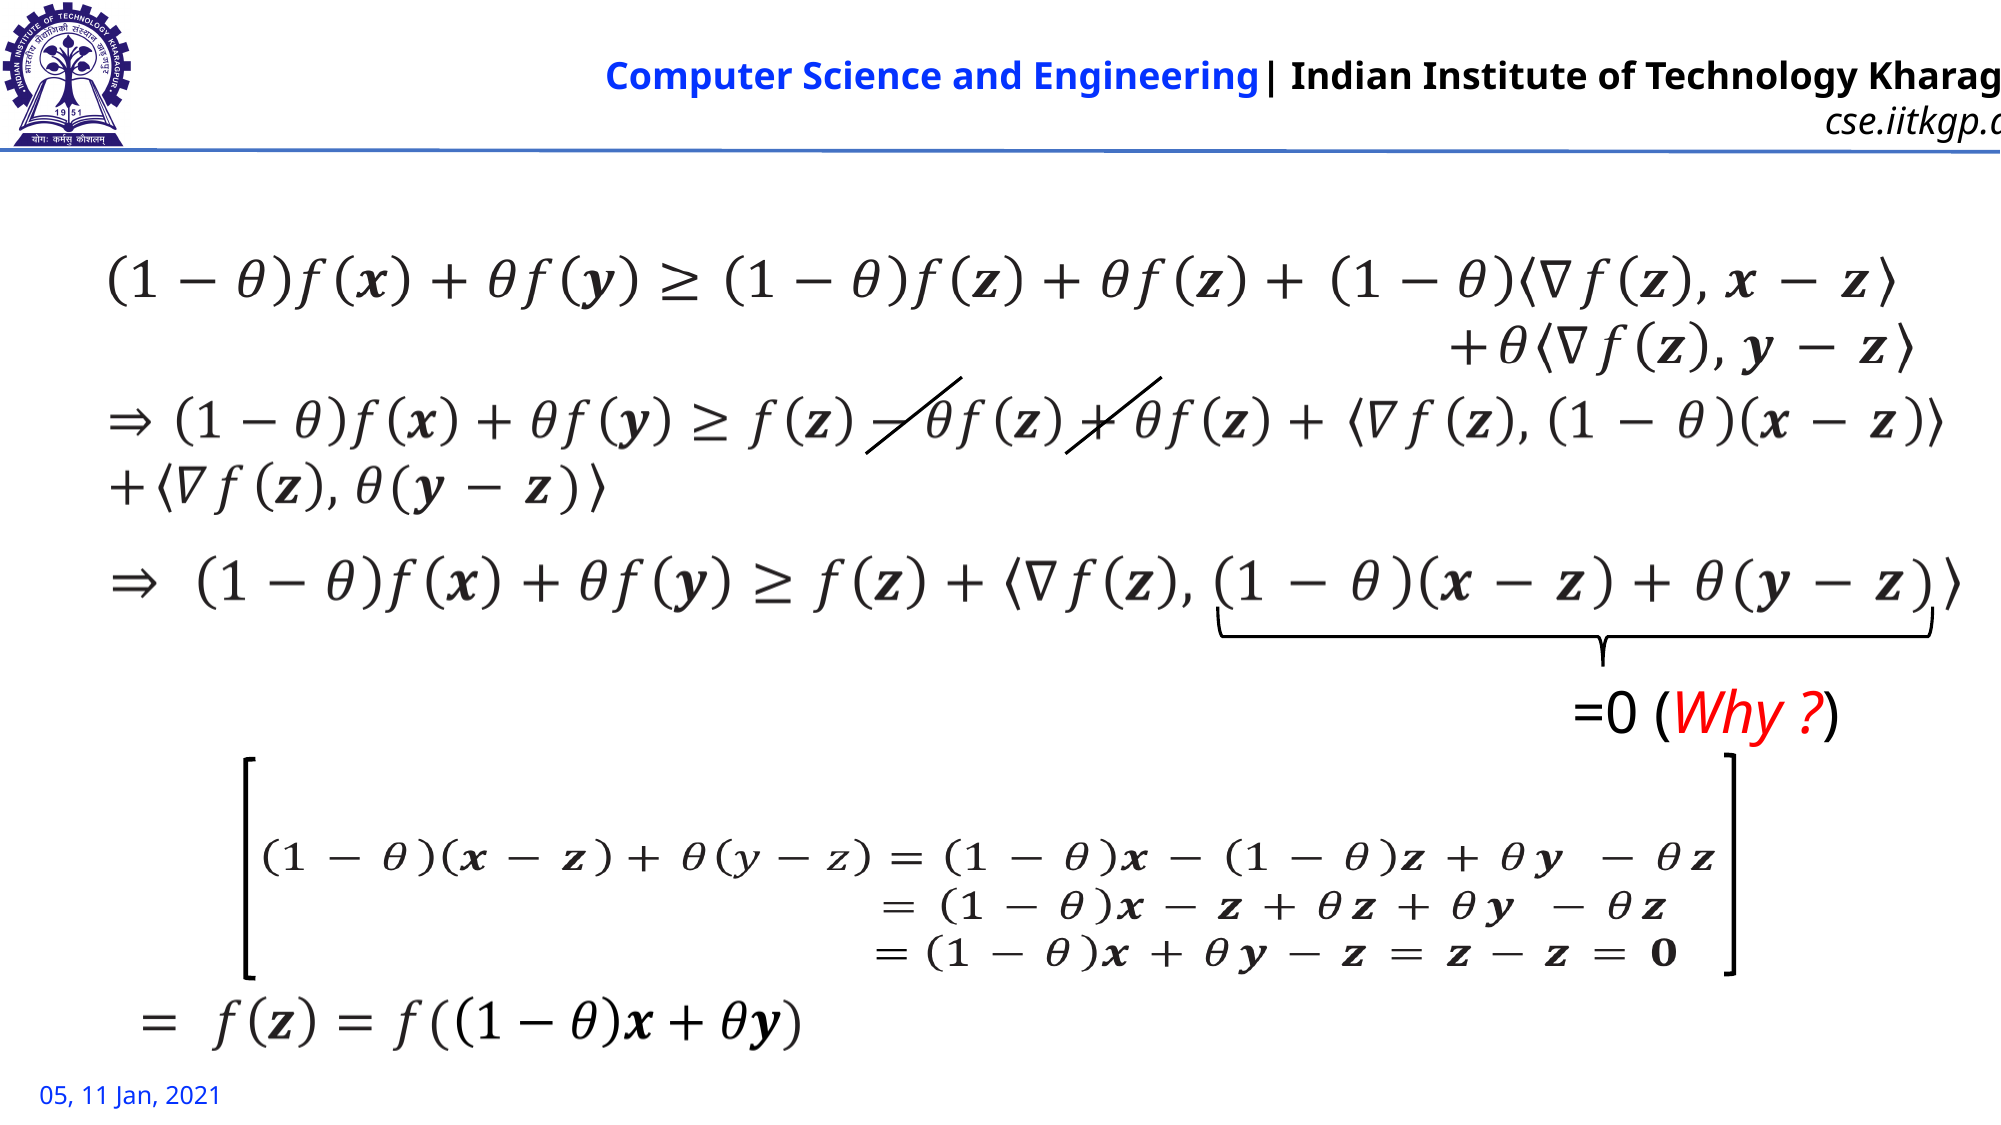

# =0 (Why ?)
05, 11 Jan, 2021